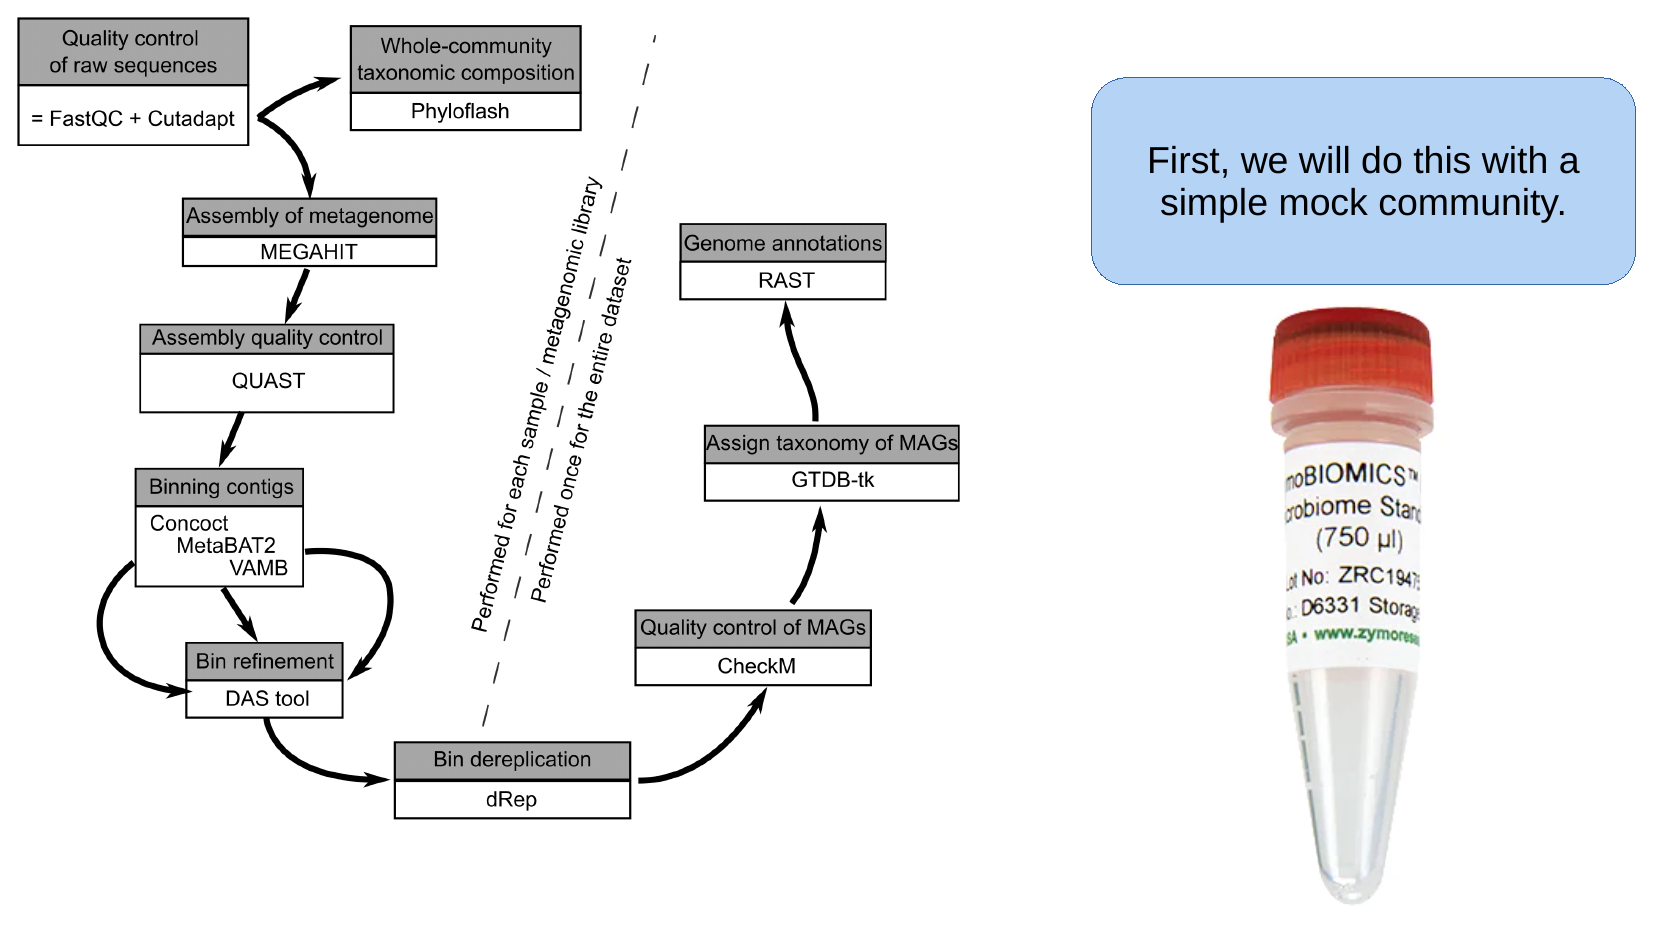

First, we will do this with a simple mock community.